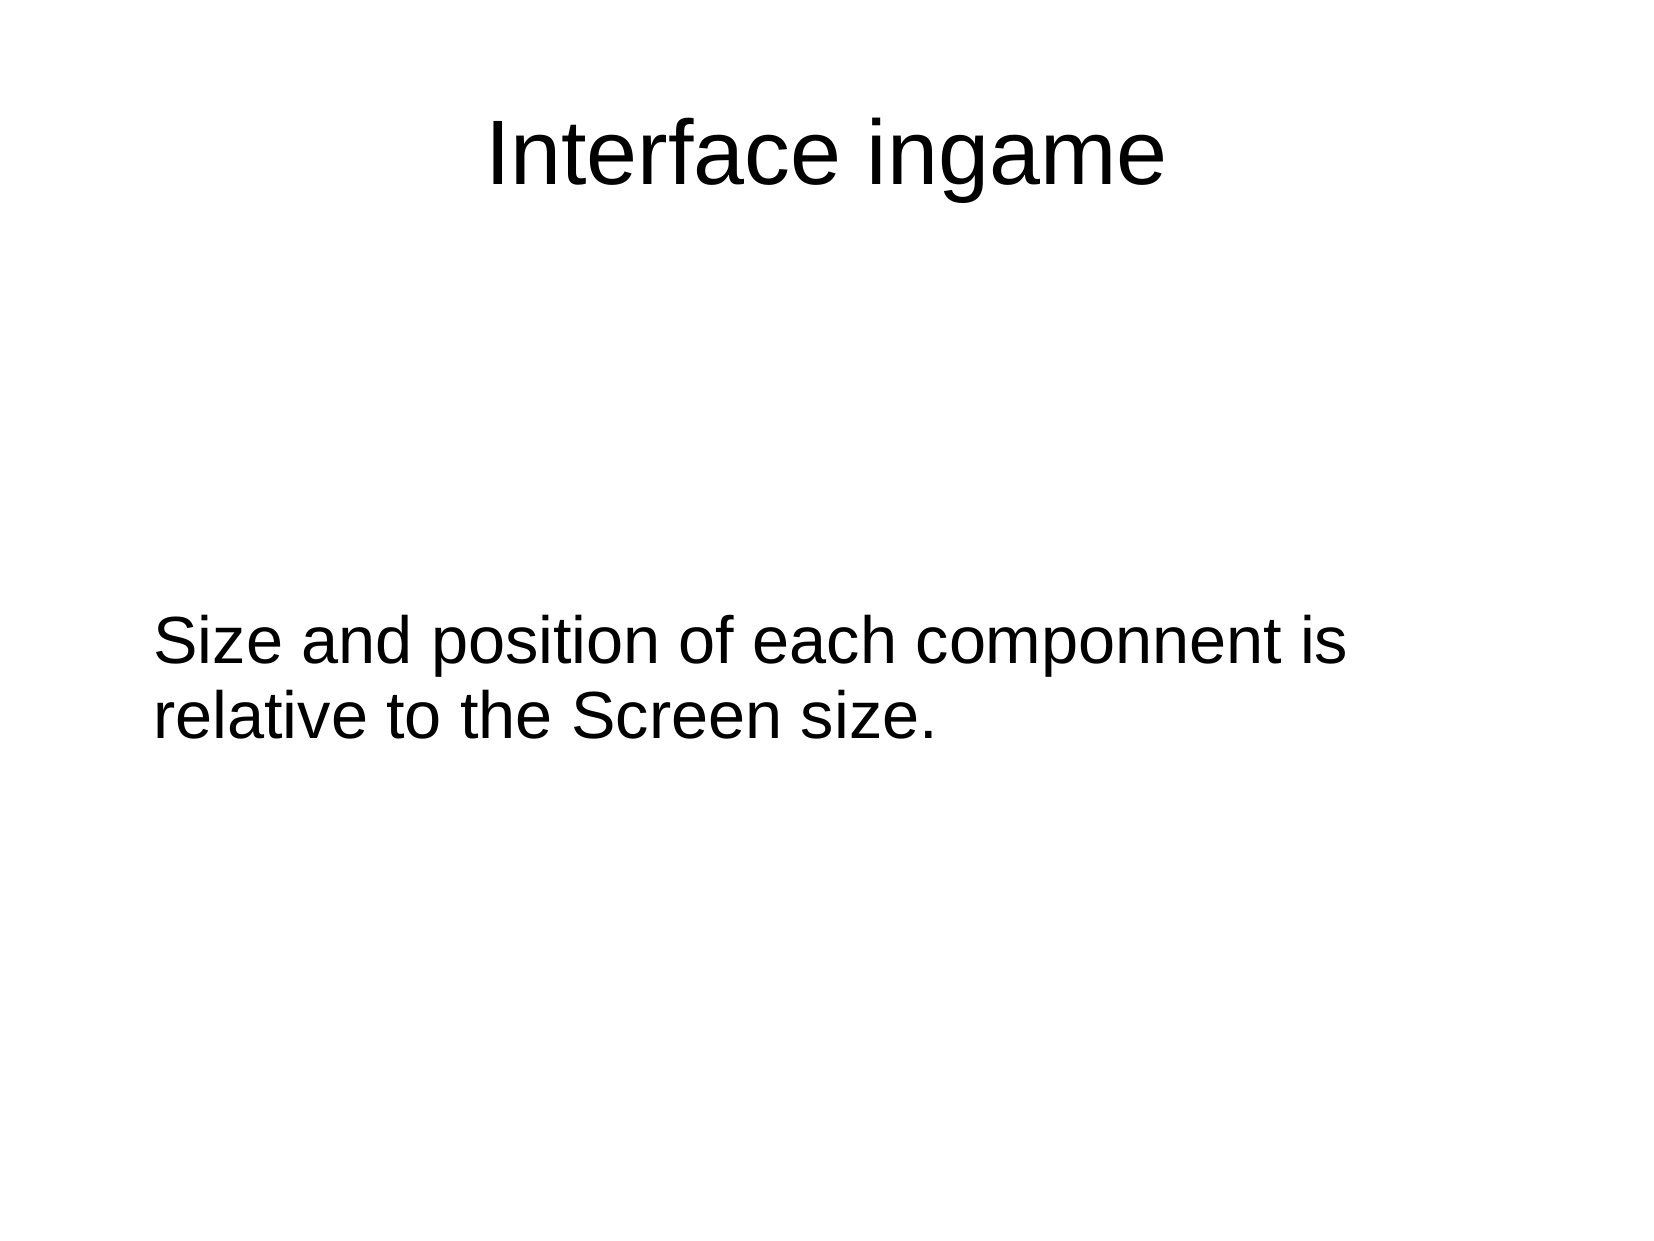

# Interface ingame
Size and position of each componnent is relative to the Screen size.